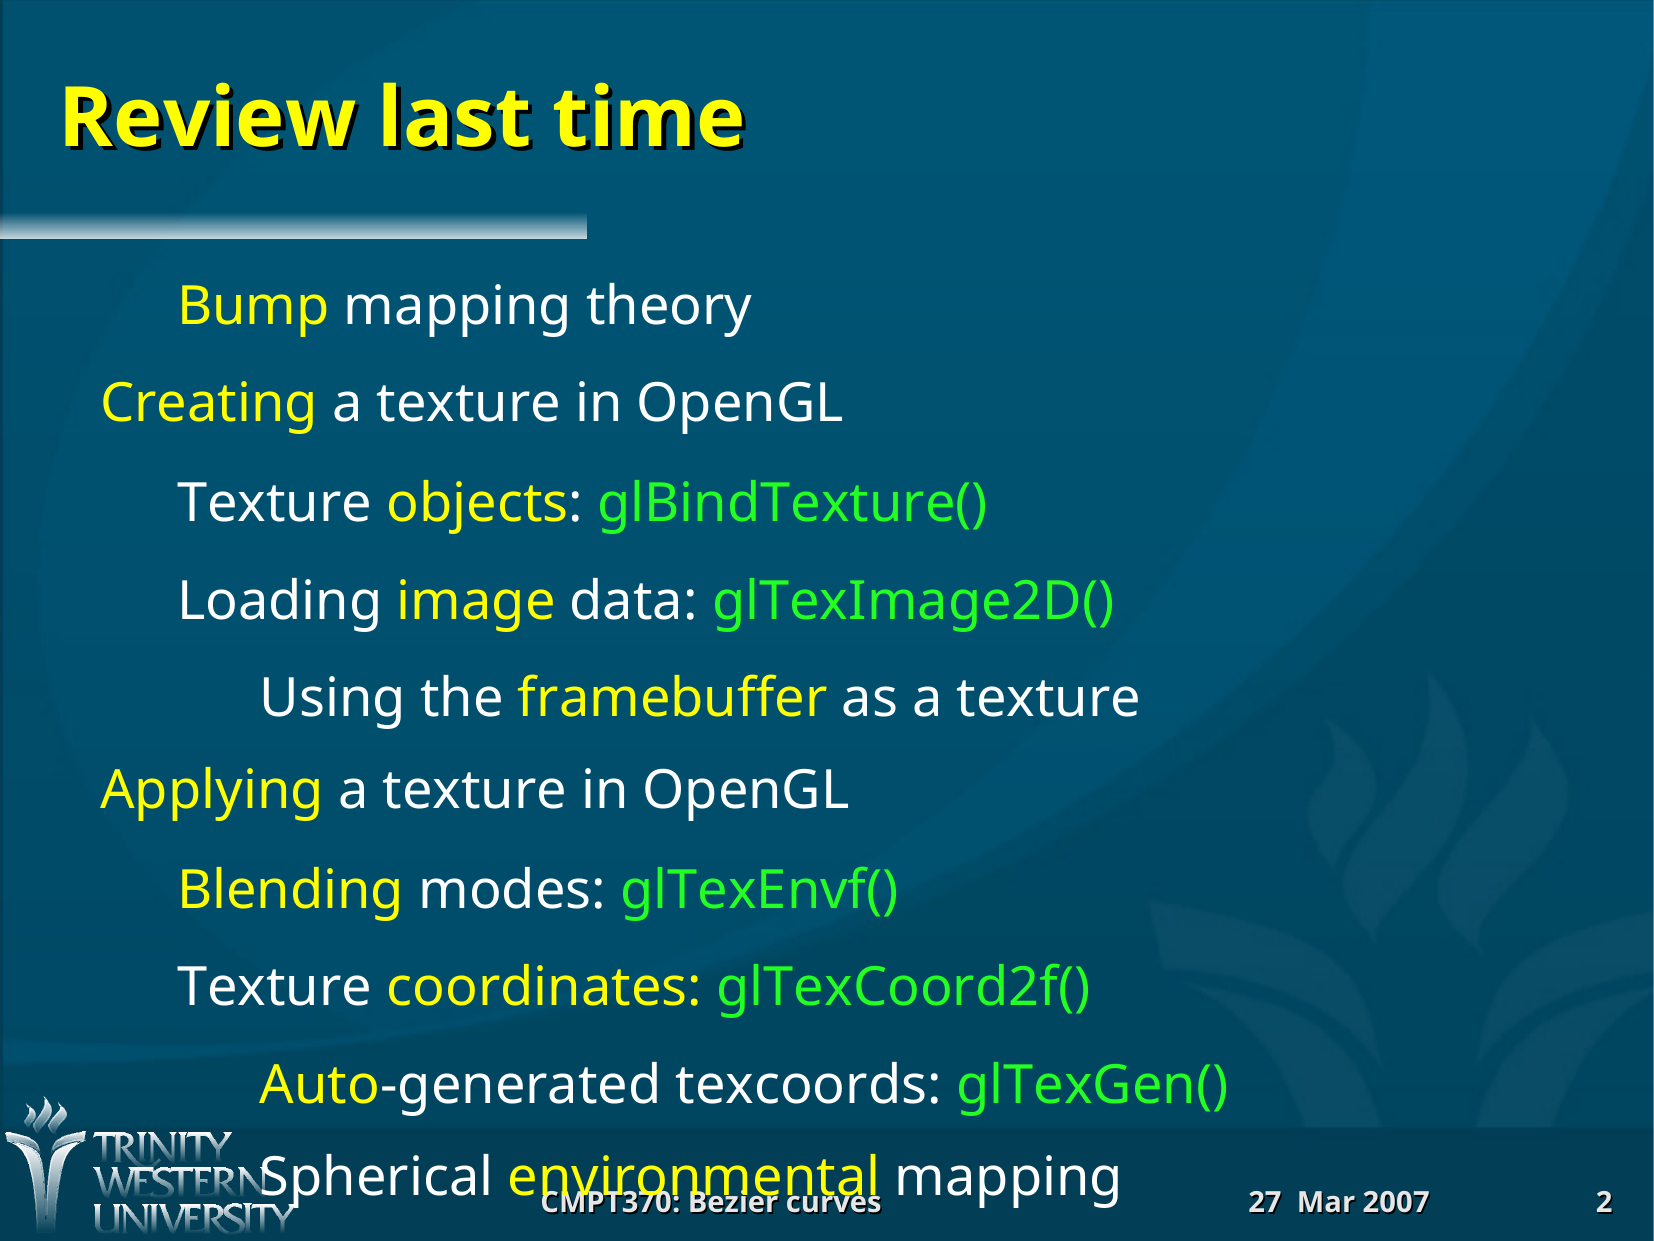

# Review last time
Bump mapping theory
Creating a texture in OpenGL
Texture objects: glBindTexture()
Loading image data: glTexImage2D()
Using the framebuffer as a texture
Applying a texture in OpenGL
Blending modes: glTexEnvf()
Texture coordinates: glTexCoord2f()
Auto-generated texcoords: glTexGen()
Spherical environmental mapping
Mip-maps
CMPT370: Bezier curves
27 Mar 2007
2